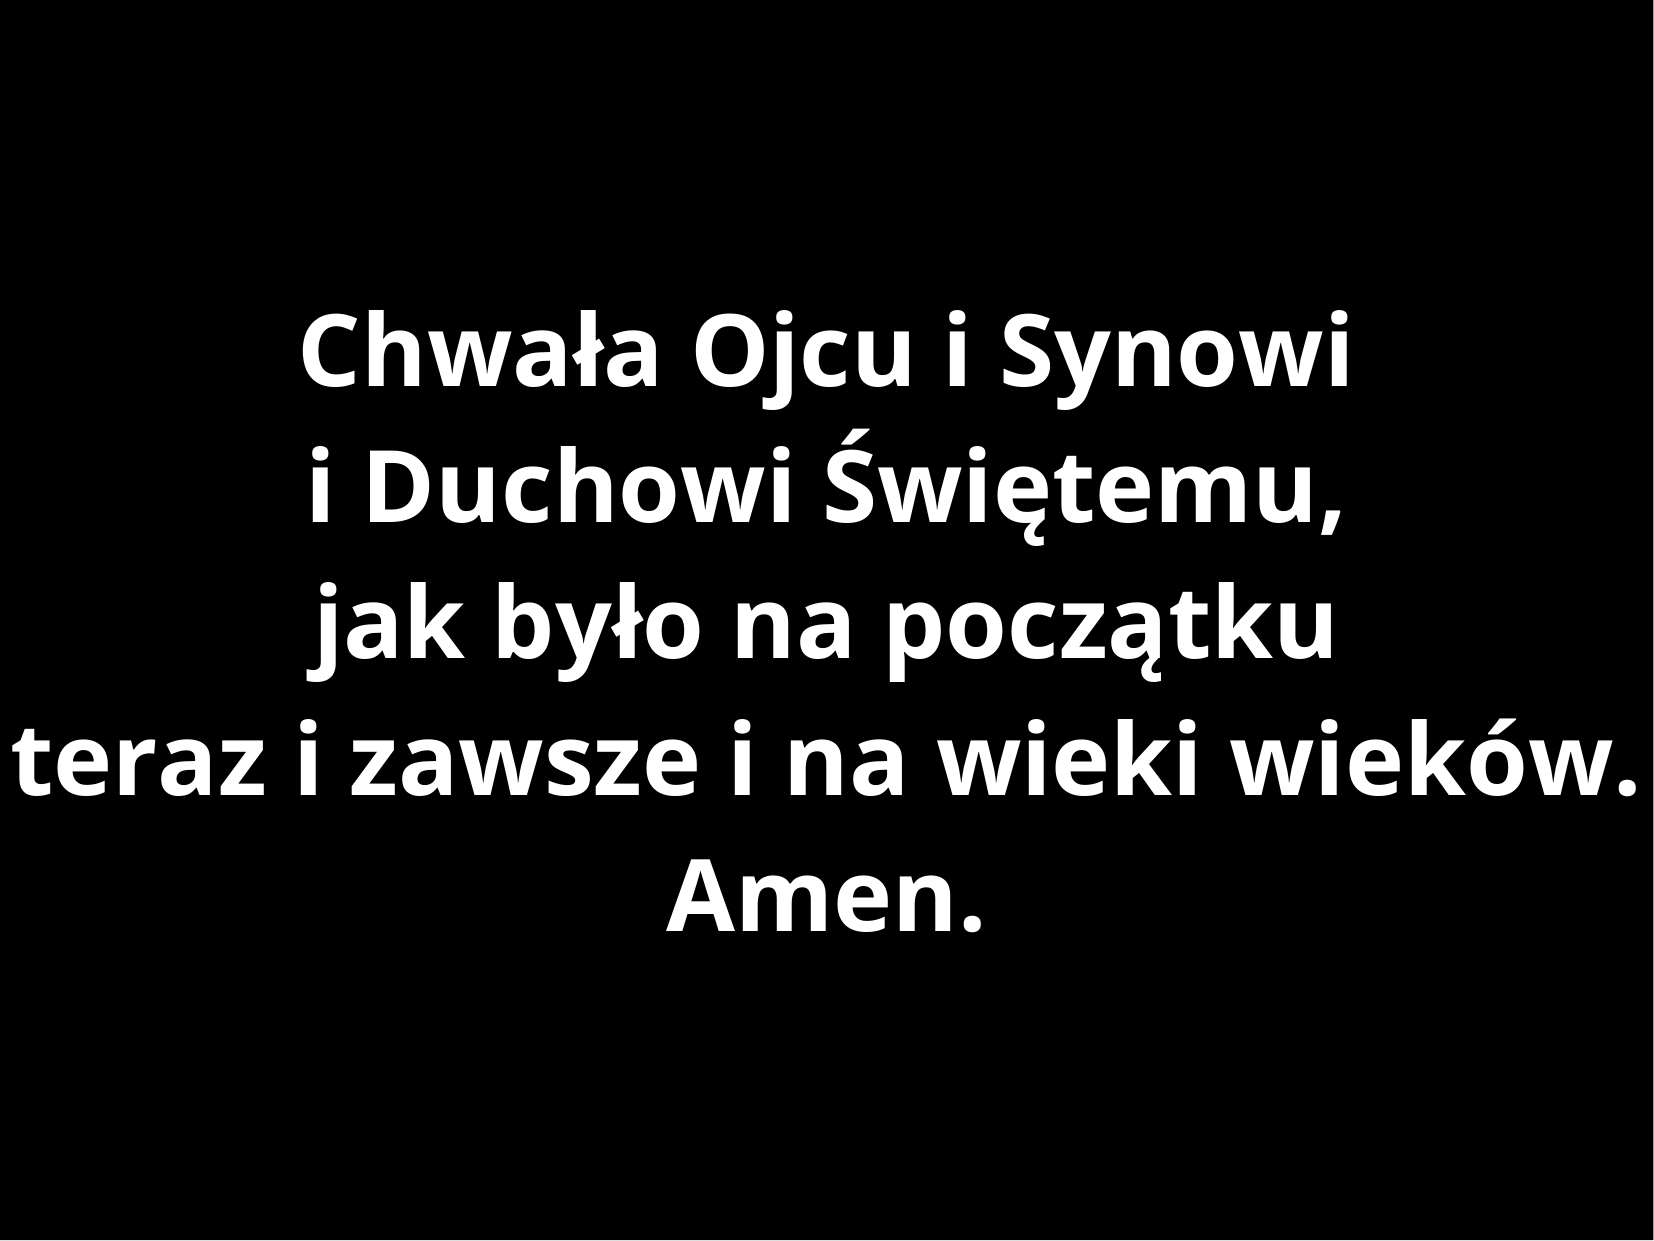

# Chwała Ojcu i Synowi i Duchowi Świętemu, jak było na początku teraz i zawsze i na wieki wieków. Amen.